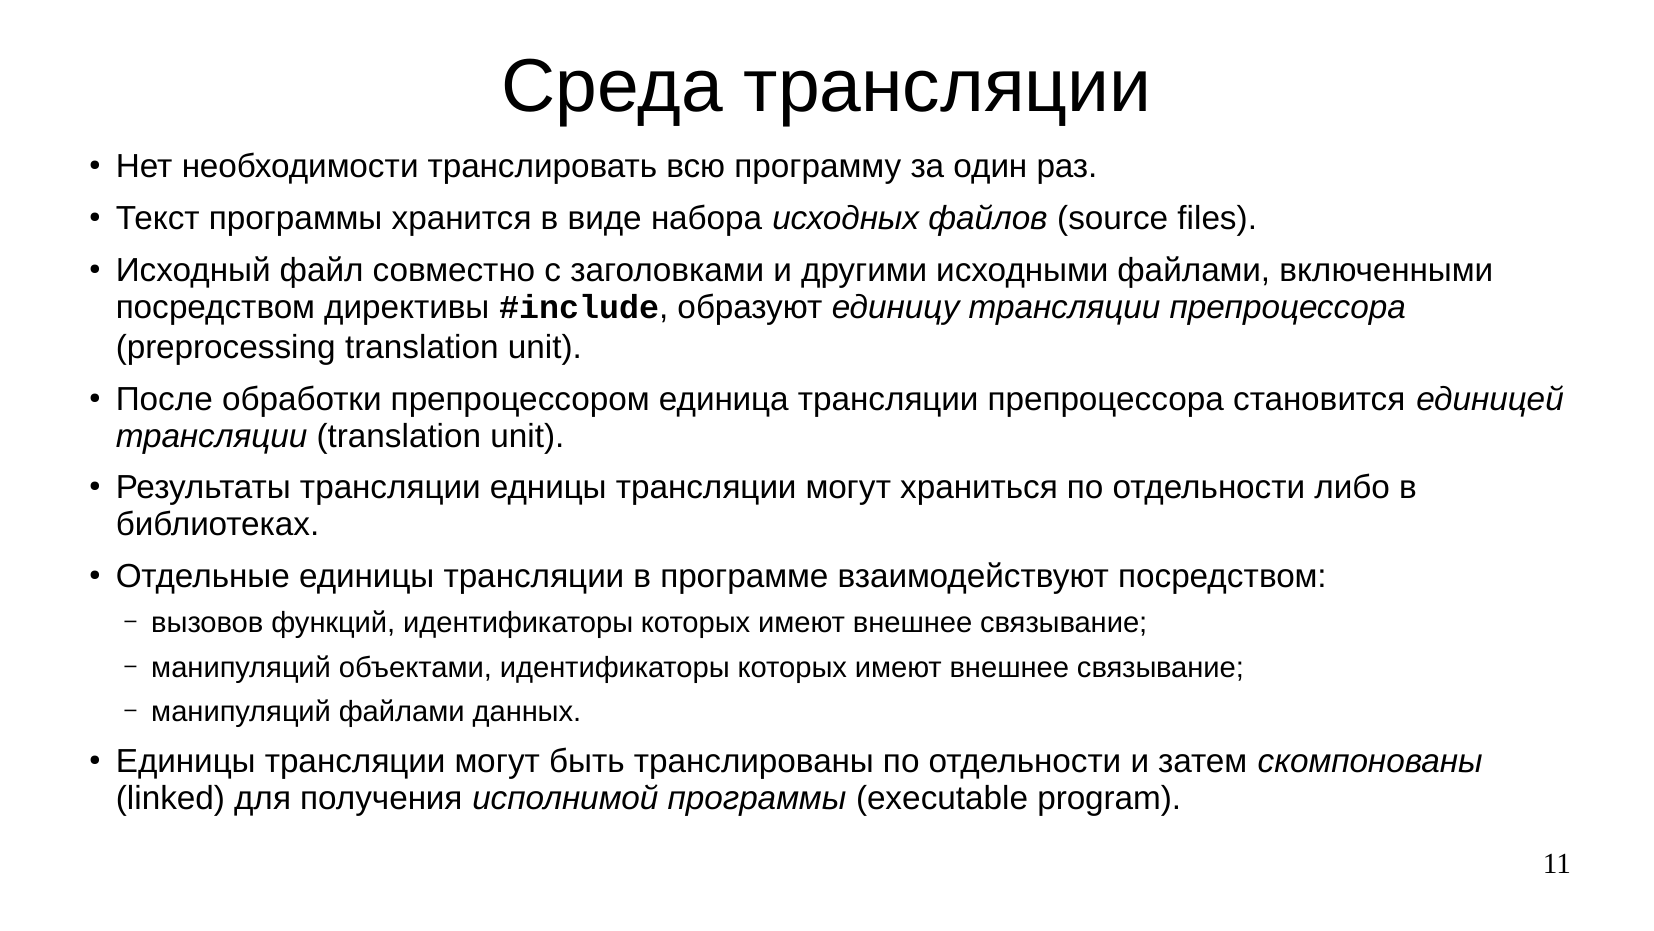

# Среда трансляции
Нет необходимости транслировать всю программу за один раз.
Текст программы хранится в виде набора исходных файлов (source files).
Исходный файл совместно с заголовками и другими исходными файлами, включенными посредством директивы #include, образуют единицу трансляции препроцессора (preprocessing translation unit).
После обработки препроцессором единица трансляции препроцессора становится единицей трансляции (translation unit).
Результаты трансляции едницы трансляции могут храниться по отдельности либо в библиотеках.
Отдельные единицы трансляции в программе взаимодействуют посредством:
вызовов функций, идентификаторы которых имеют внешнее связывание;
манипуляций объектами, идентификаторы которых имеют внешнее связывание;
манипуляций файлами данных.
Единицы трансляции могут быть транслированы по отдельности и затем скомпонованы (linked) для получения исполнимой программы (executable program).
11